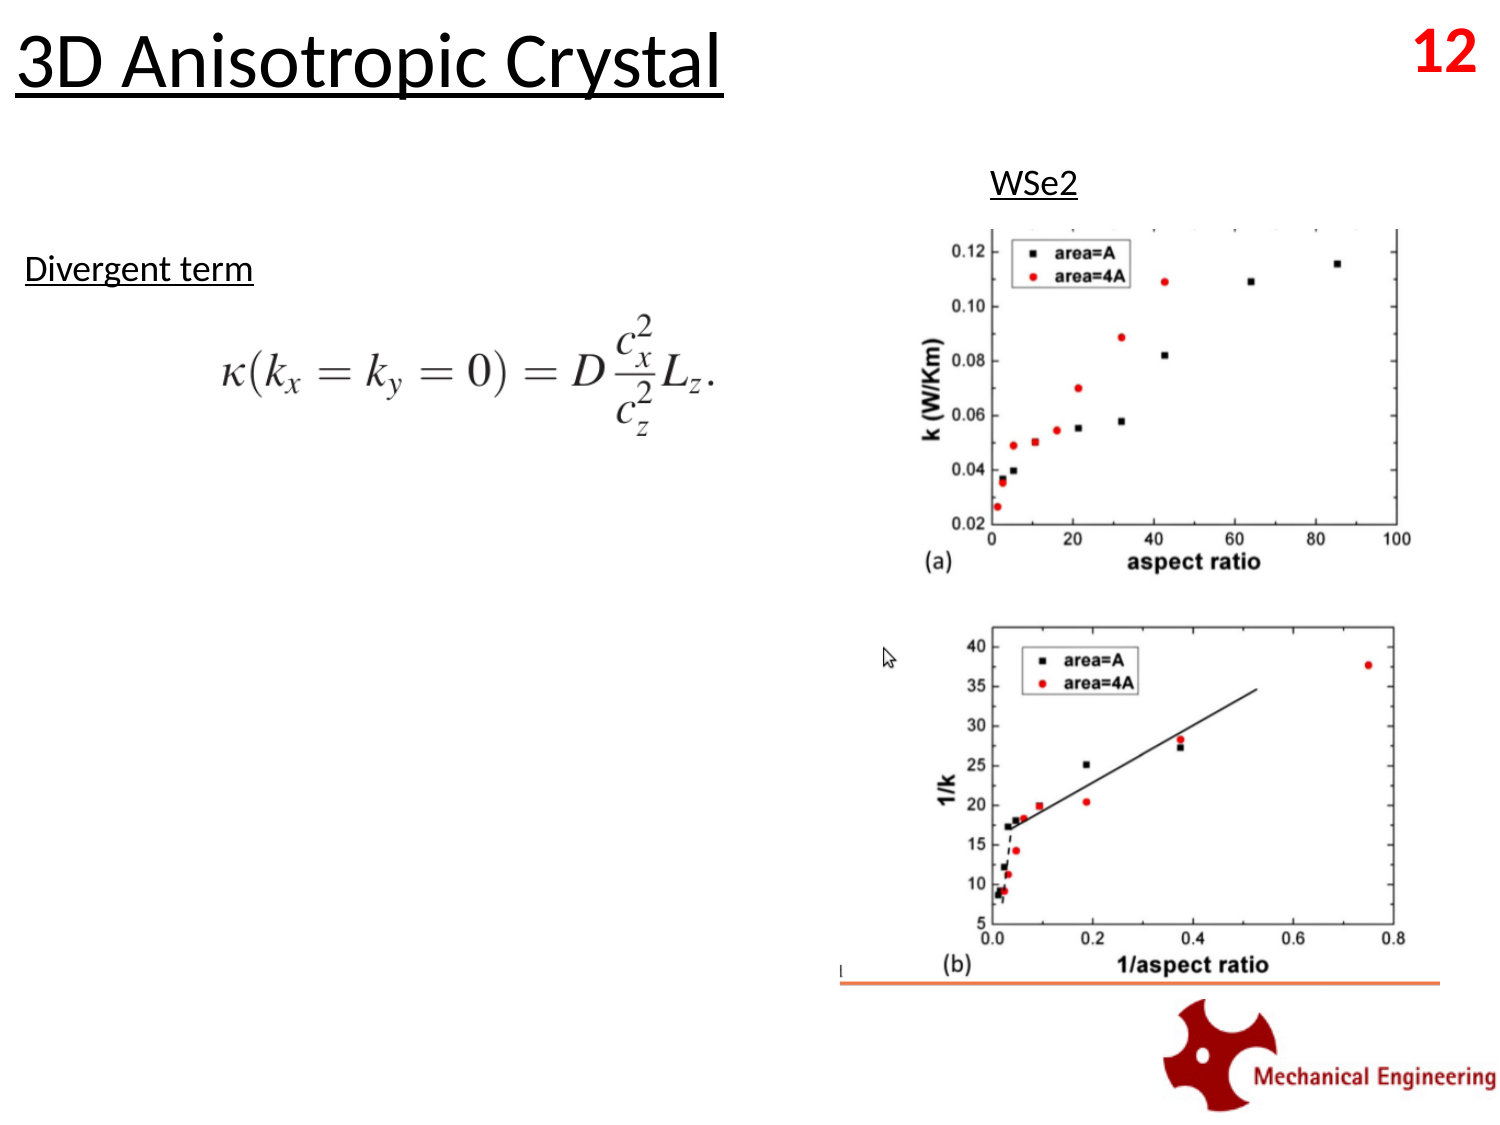

# 3D Anisotropic Crystal
12
WSe2
Divergent term